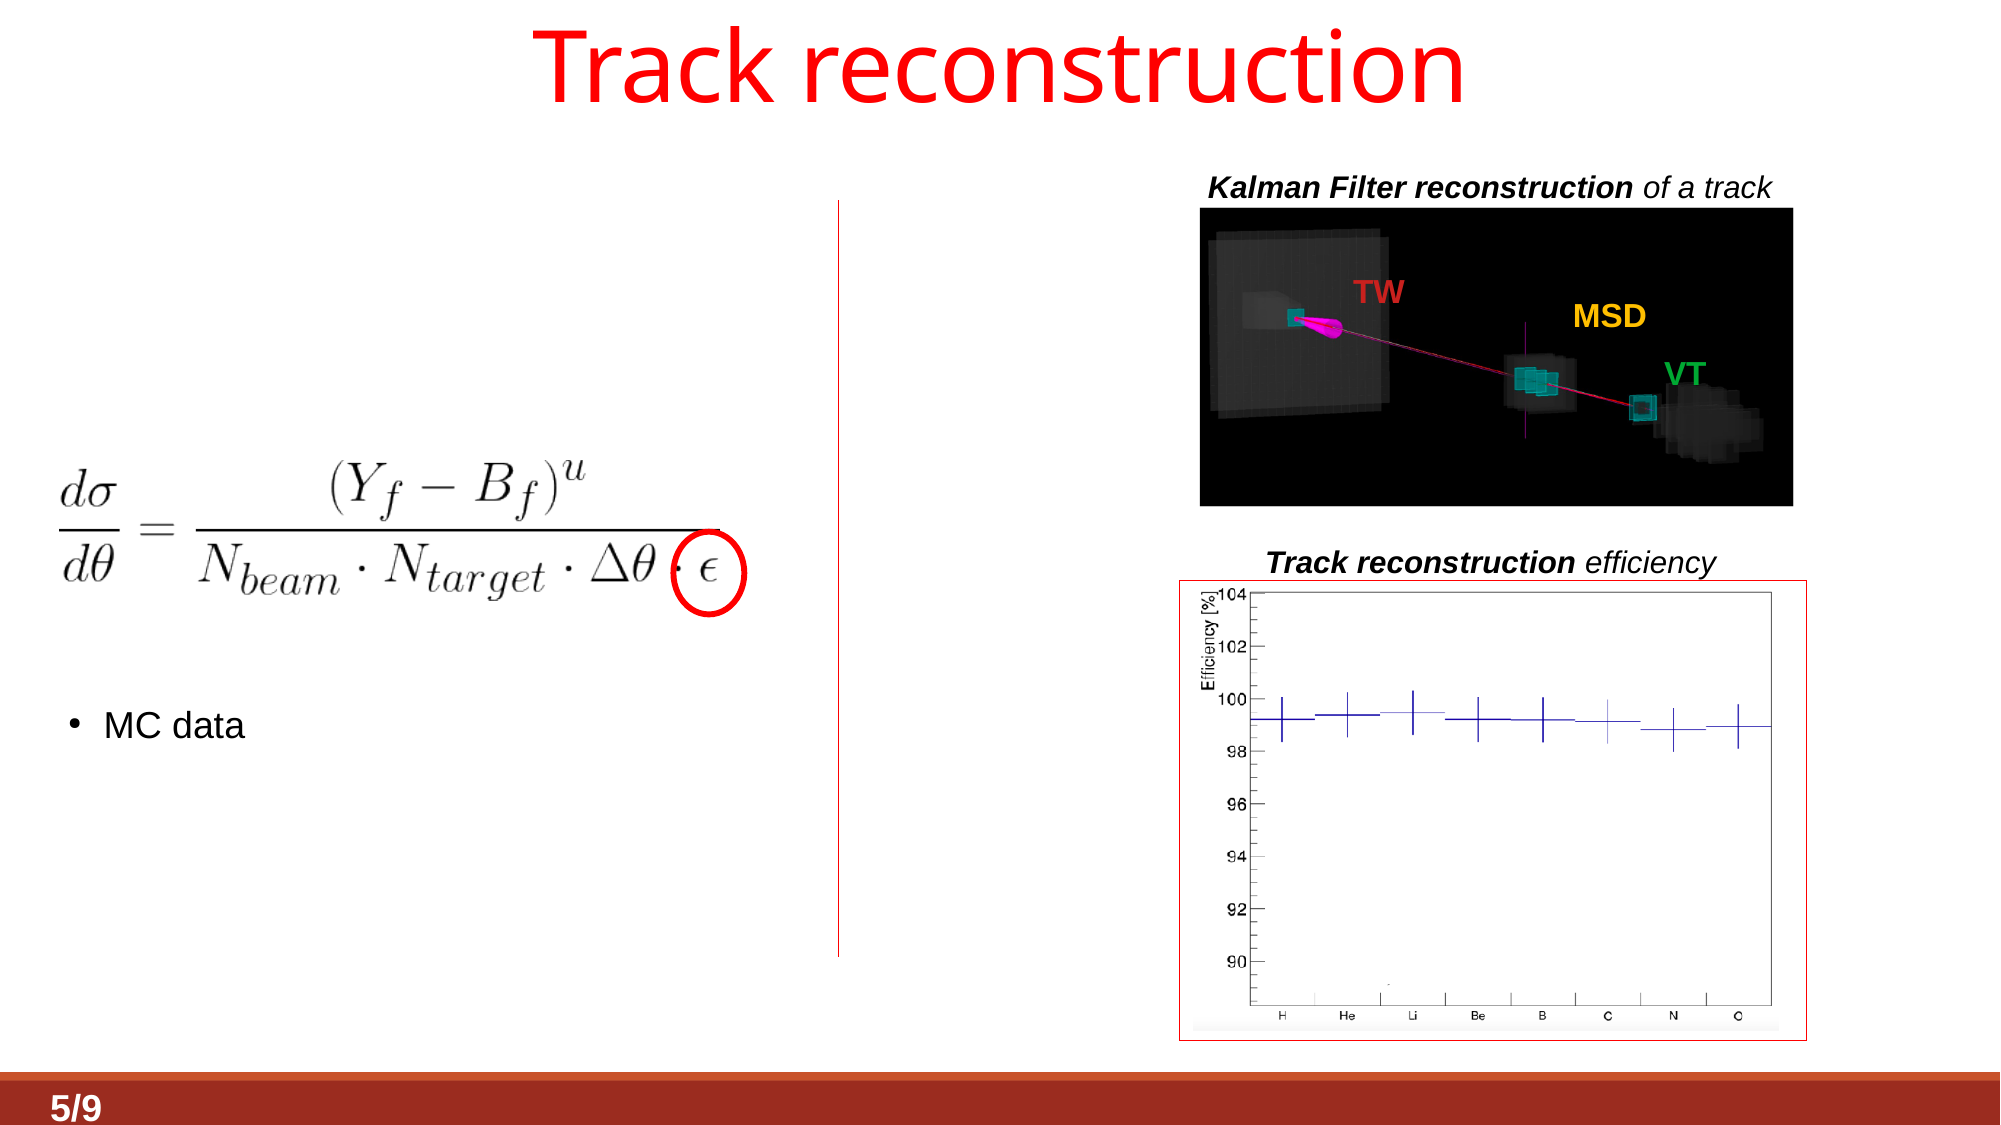

Track reconstruction
Kalman Filter reconstruction of a track
TW
MSD
VT
Track reconstruction efficiency
MC data
5/9